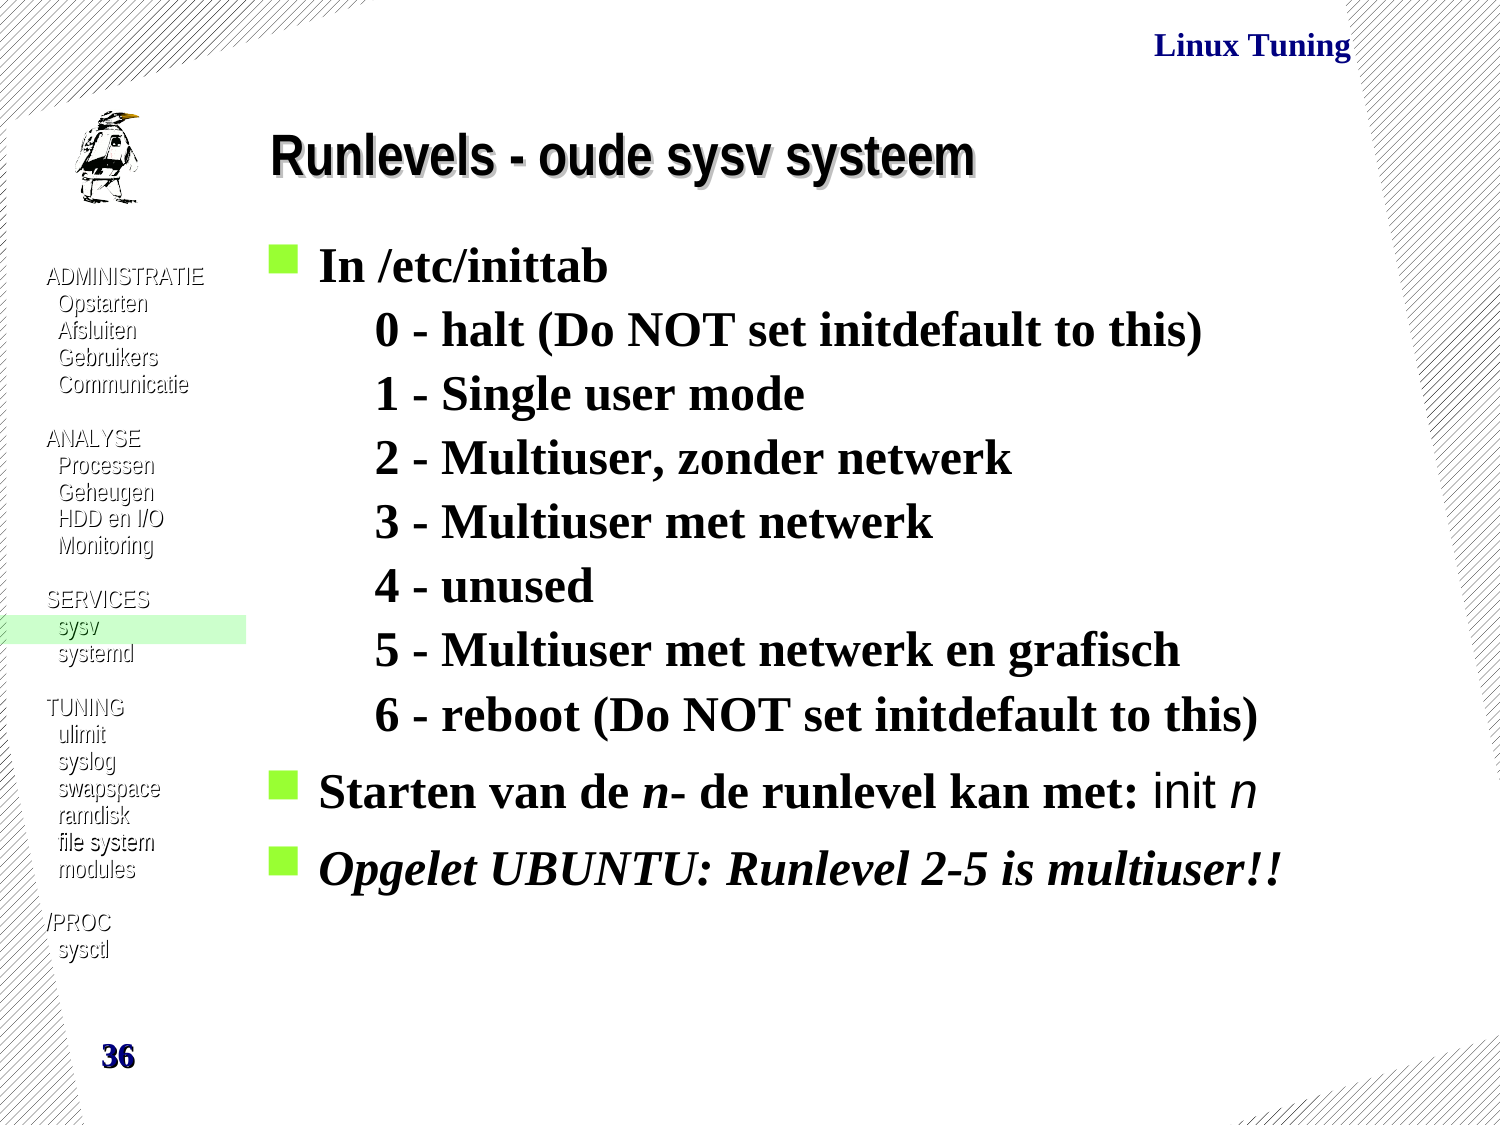

# Runlevels - oude sysv systeem
In /etc/inittab
0 - halt (Do NOT set initdefault to this)
1 - Single user mode
2 - Multiuser, zonder netwerk
3 - Multiuser met netwerk
4 - unused
5 - Multiuser met netwerk en grafisch
6 - reboot (Do NOT set initdefault to this)
Starten van de n- de runlevel kan met: init n
Opgelet UBUNTU: Runlevel 2-5 is multiuser!!